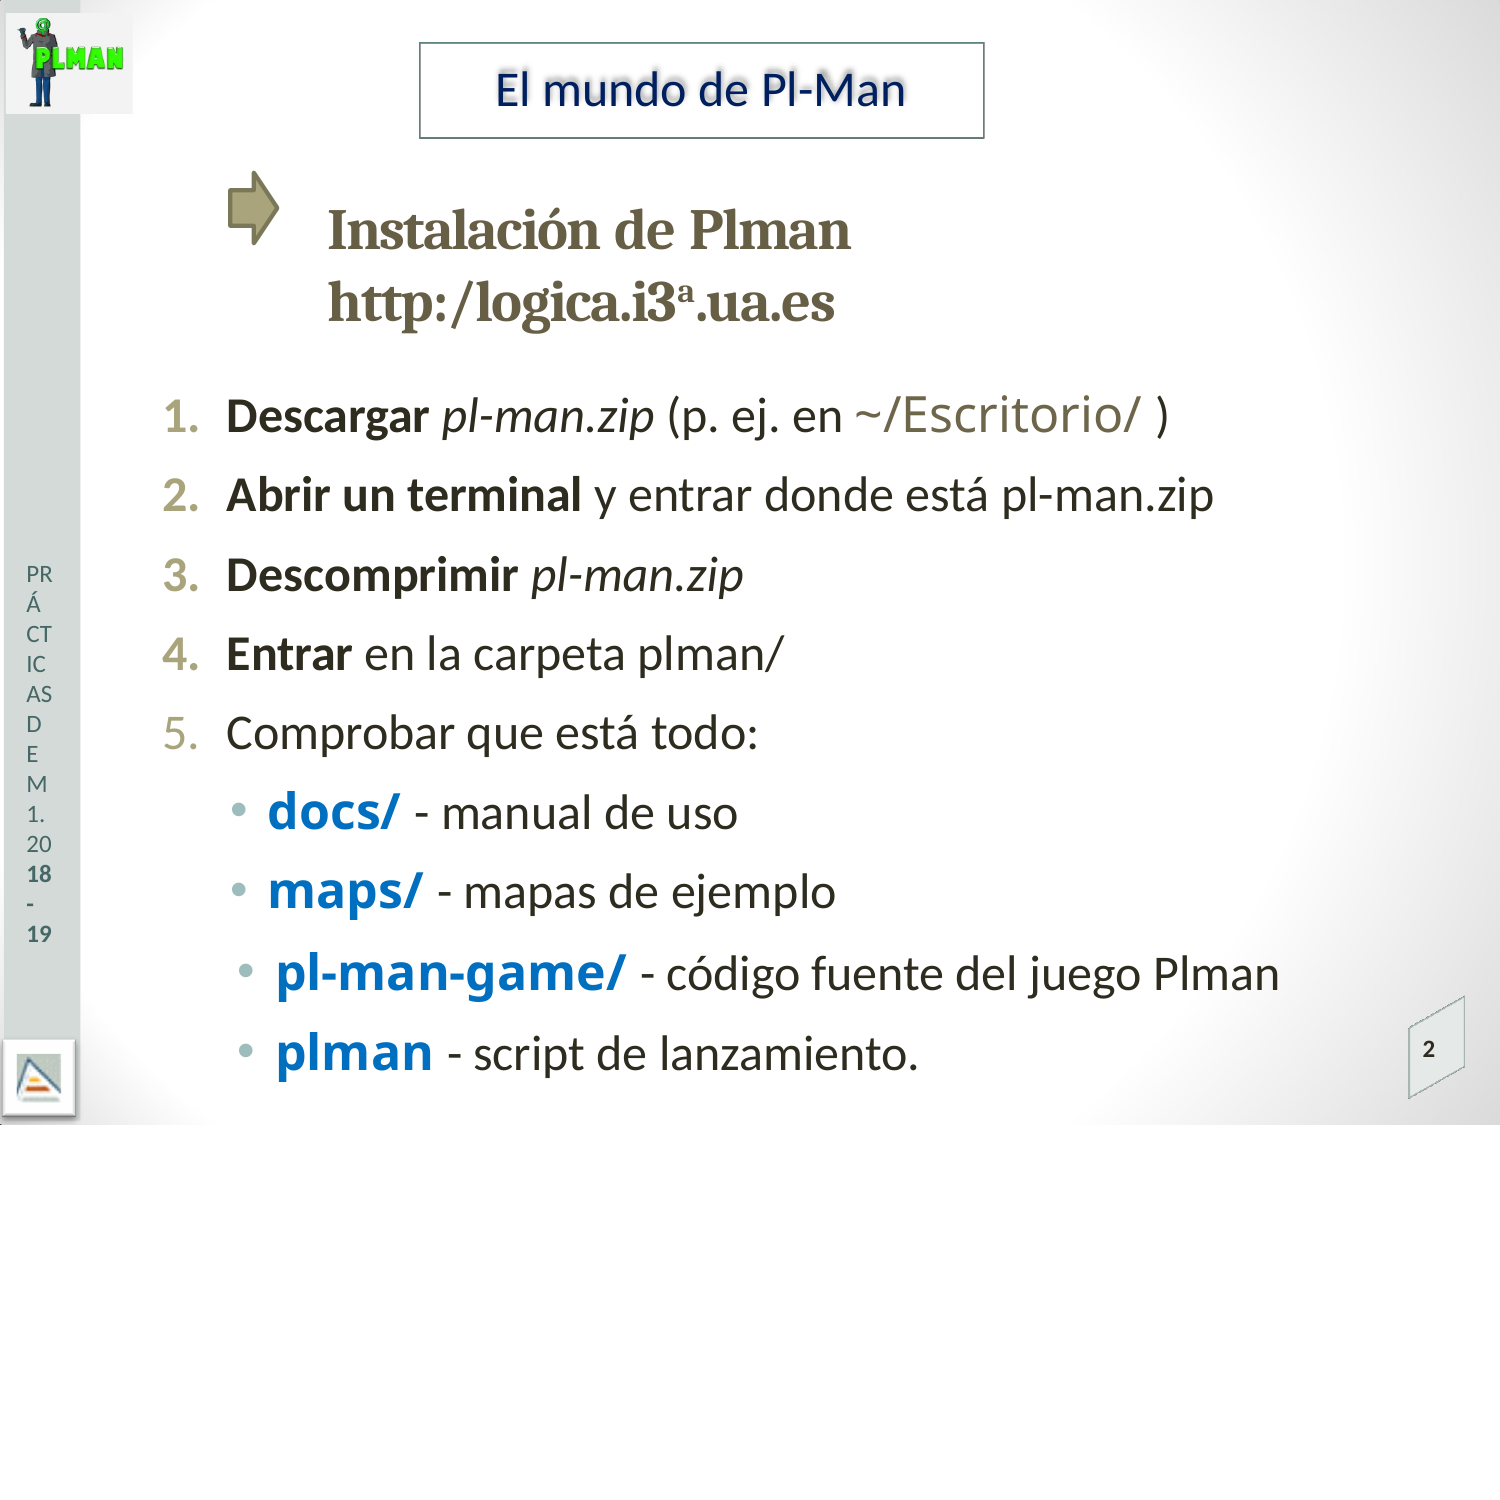

El mundo de Pl-Man
Instalación de Plman
http:/logica.i3a.ua.es
Descargar pl-man.zip (p. ej. en ~/Escritorio/ )
Abrir un terminal y entrar donde está pl-man.zip
Descomprimir pl-man.zip
Entrar en la carpeta plman/
Comprobar que está todo:
docs/ - manual de uso
maps/ - mapas de ejemplo
pl-man-game/ - código fuente del juego Plman
plman - script de lanzamiento.
PRÁCTICAS DE M1. 2018-19